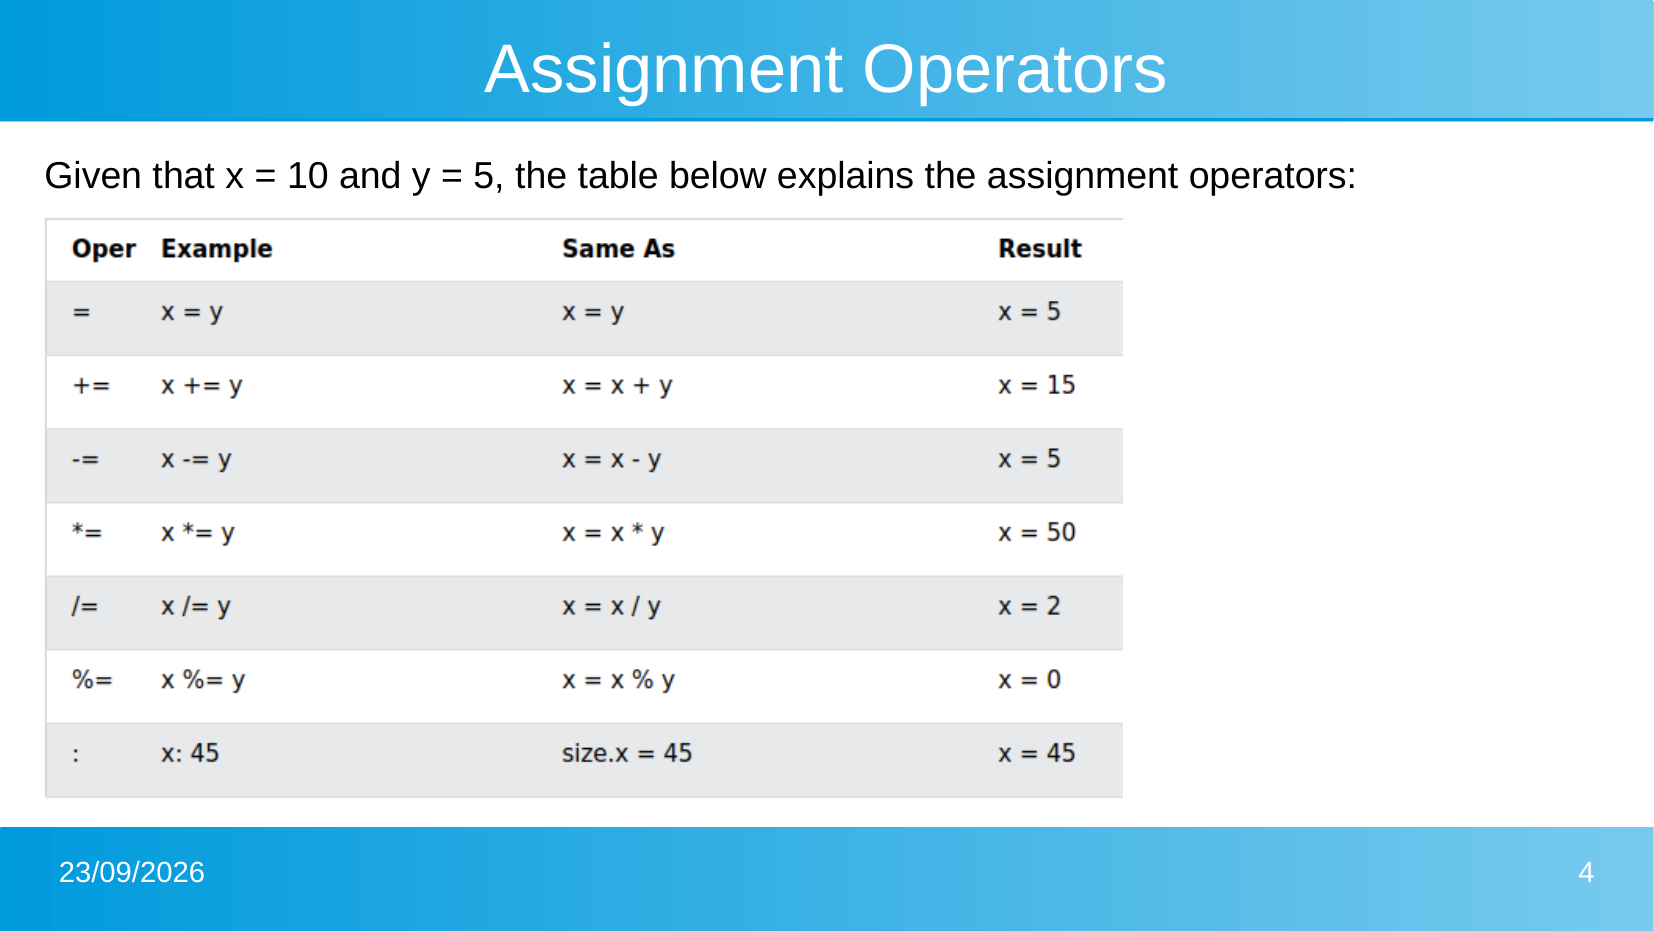

# Assignment Operators
Given that x = 10 and y = 5, the table below explains the assignment operators:
4